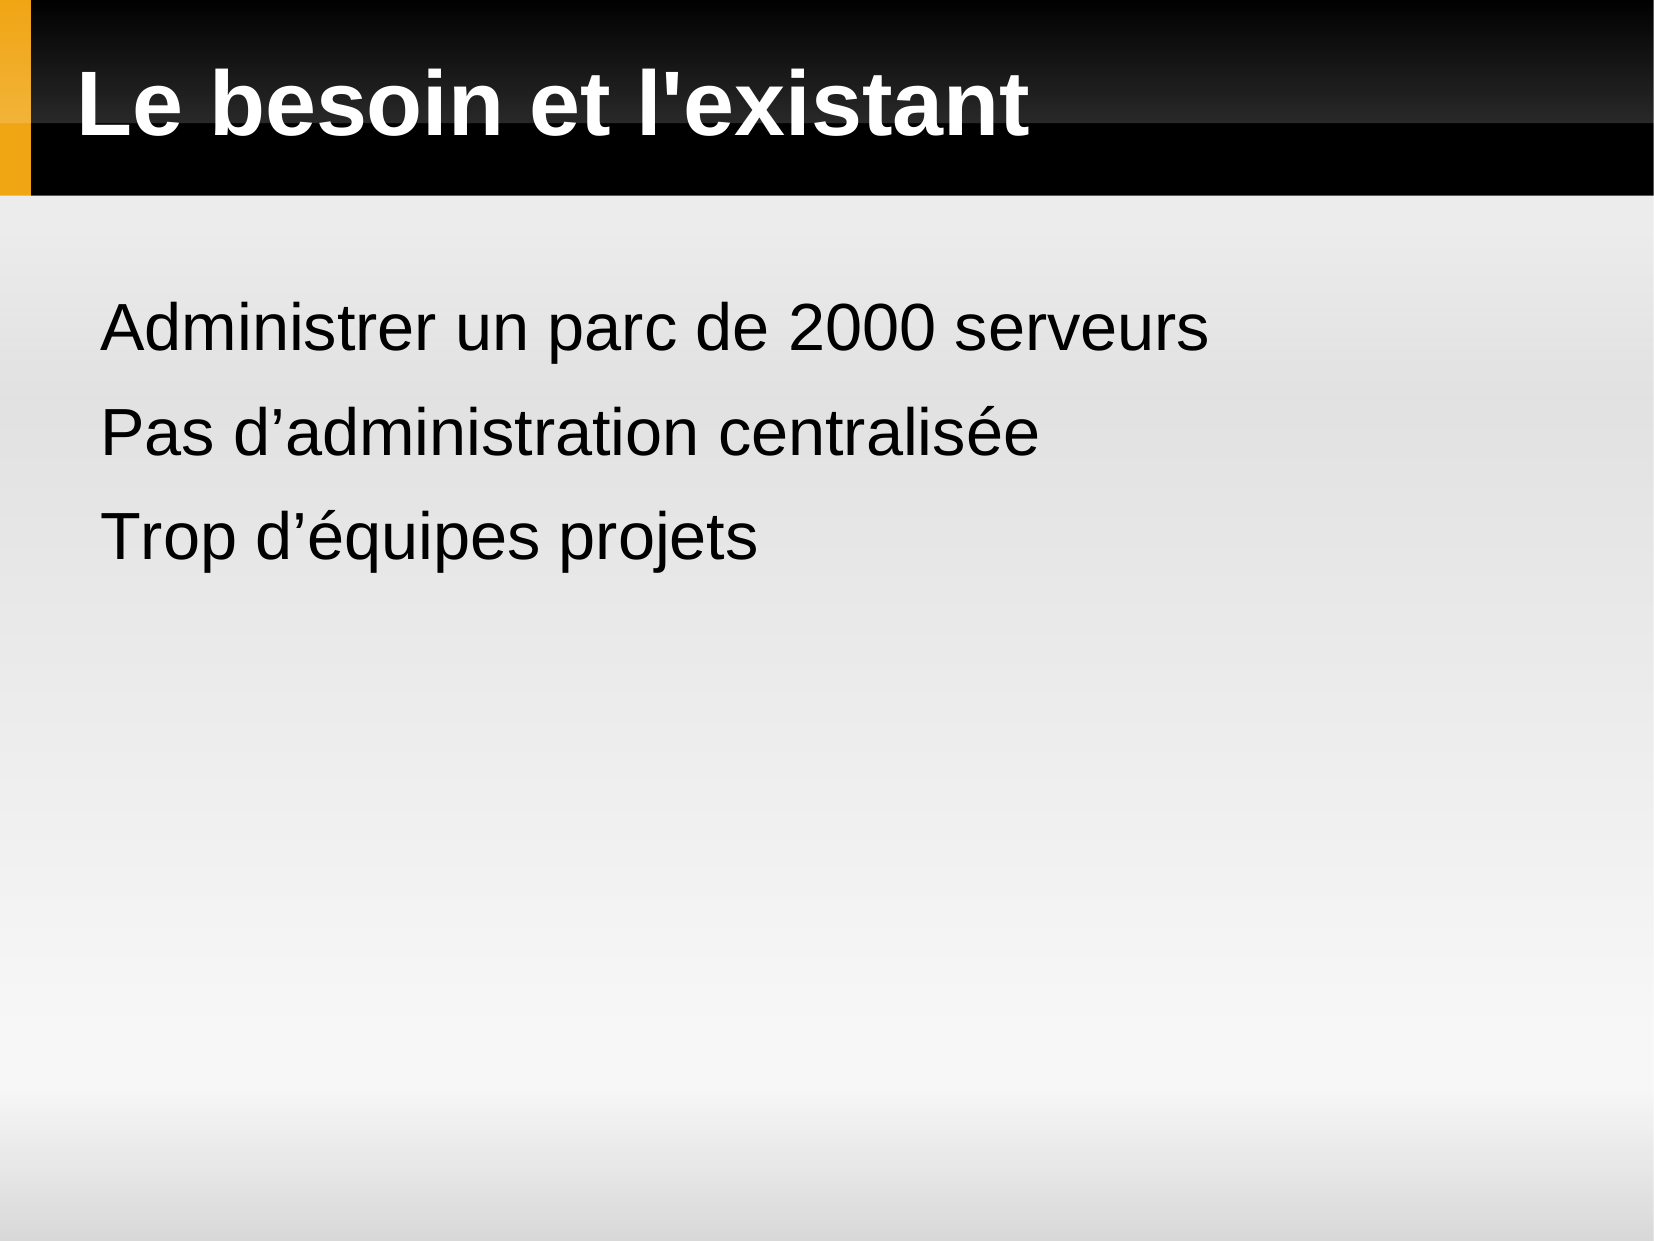

# Le besoin et l'existant
Administrer un parc de 2000 serveurs
Pas d’administration centralisée
Trop d’équipes projets